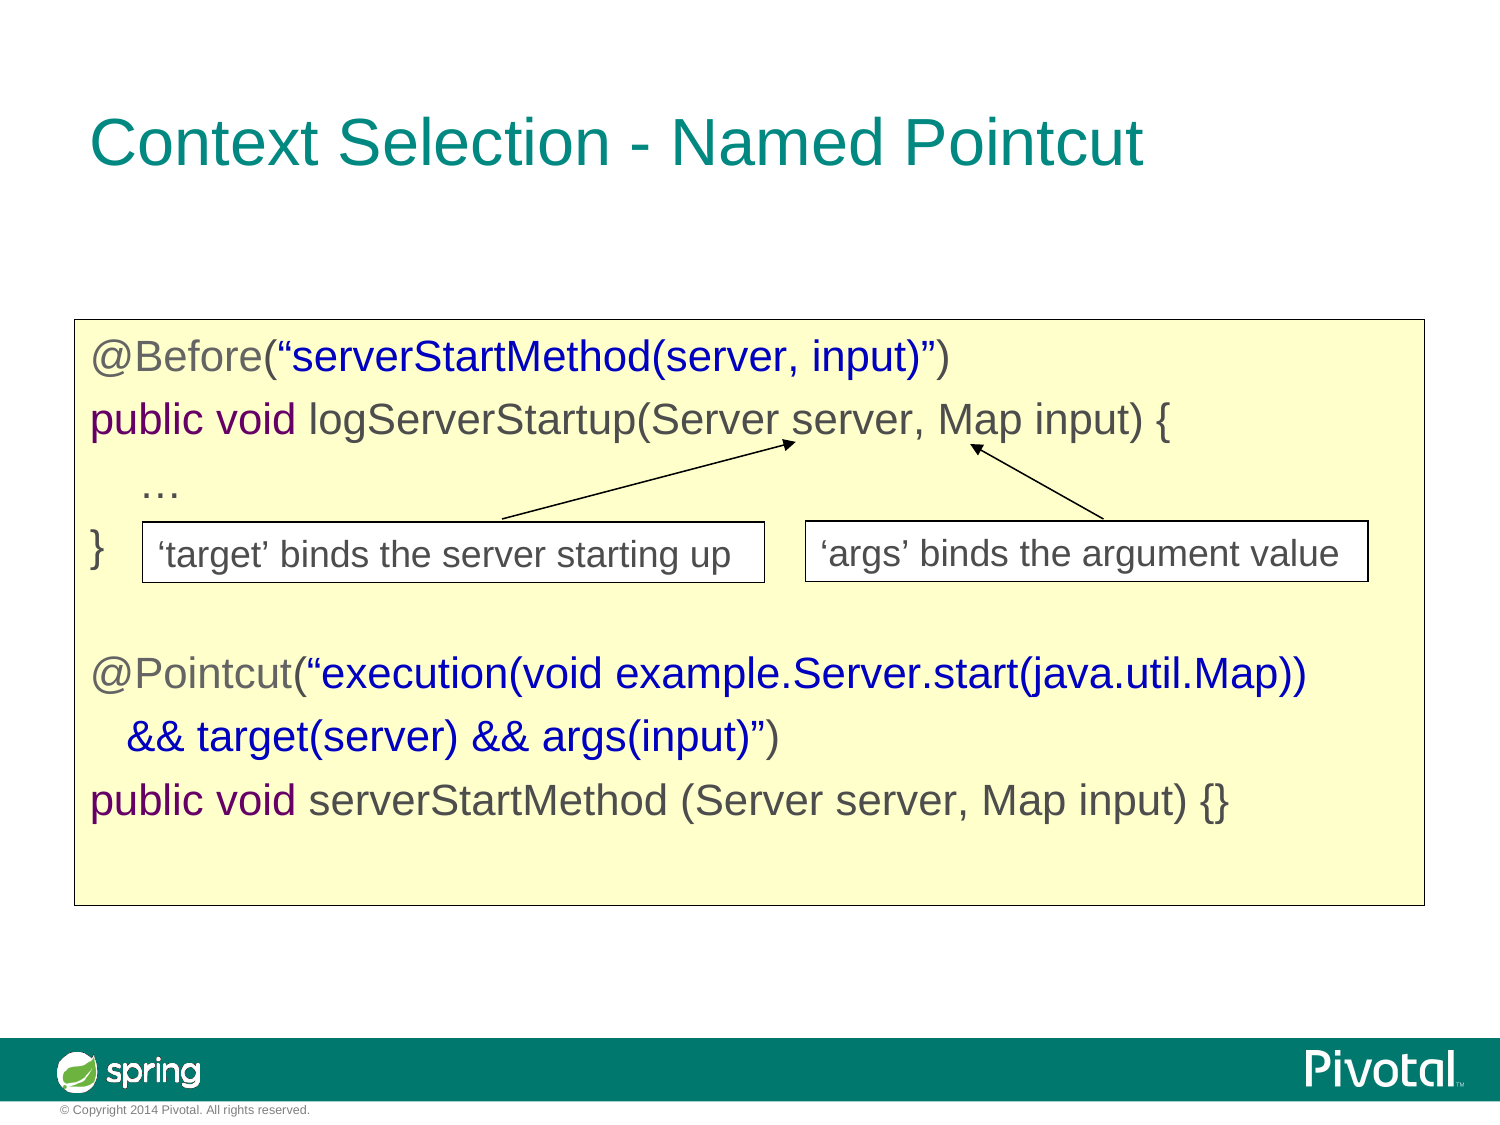

# Context Selection - Named Pointcut
@Before(“serverStartMethod(server, input)”)
public void logServerStartup(Server server, Map input) {
 …
}
@Pointcut(“execution(void example.Server.start(java.util.Map))
 && target(server) && args(input)”)
public void serverStartMethod (Server server, Map input) {}
‘args’ binds the argument value
‘target’ binds the server starting up